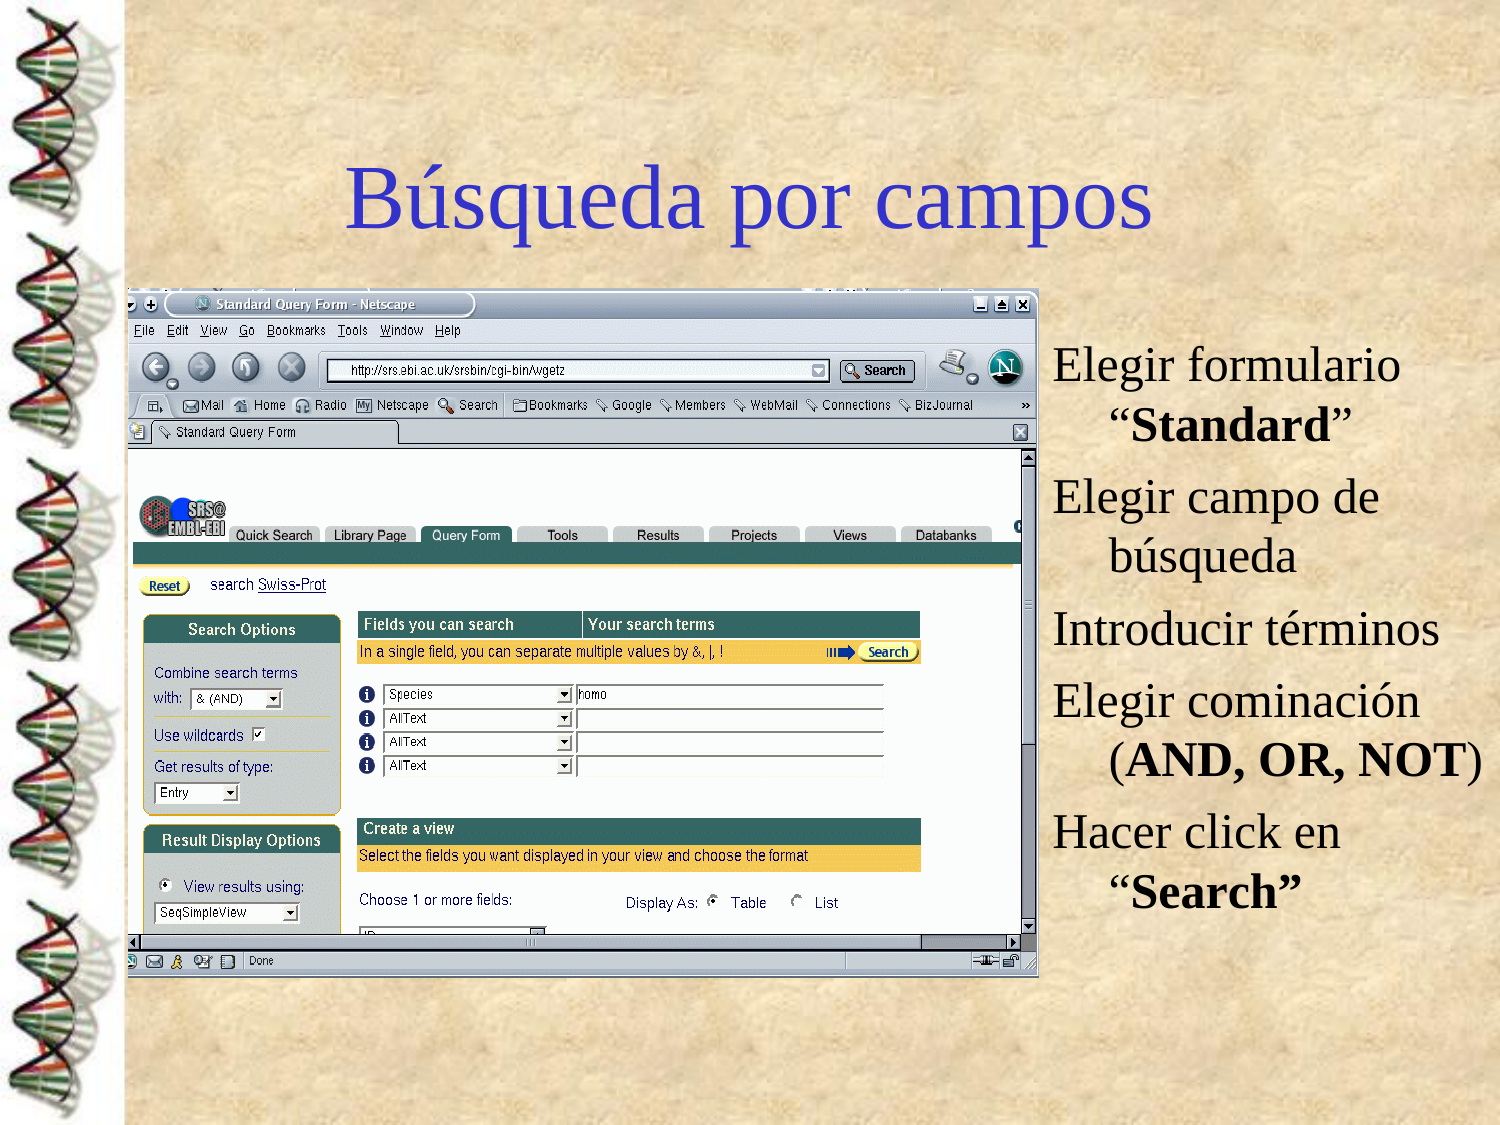

# Búsqueda por campos
Elegir formulario “Standard”
Elegir campo de búsqueda
Introducir términos
Elegir cominación (AND, OR, NOT)
Hacer click en “Search”